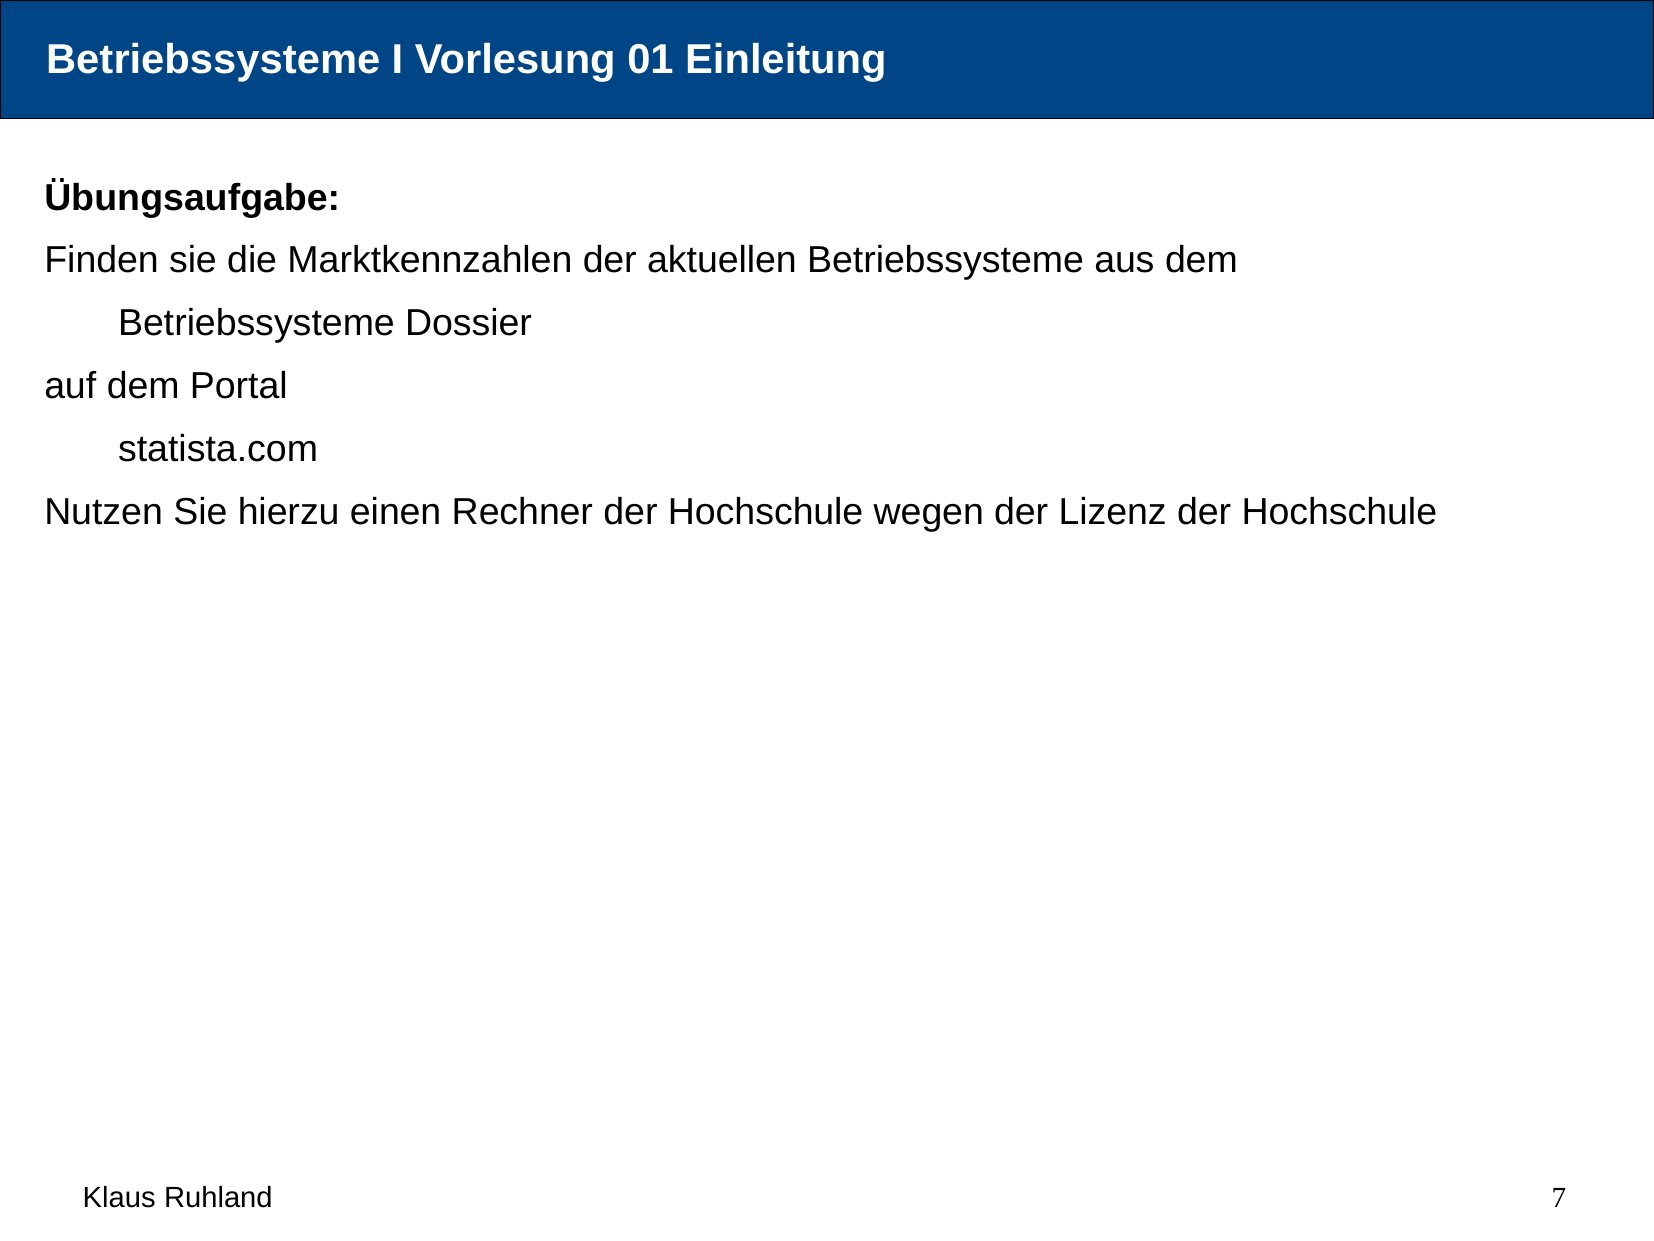

Übungsaufgabe:
Finden sie die Marktkennzahlen der aktuellen Betriebssysteme aus dem
	Betriebssysteme Dossier
auf dem Portal
	statista.com
Nutzen Sie hierzu einen Rechner der Hochschule wegen der Lizenz der Hochschule
7